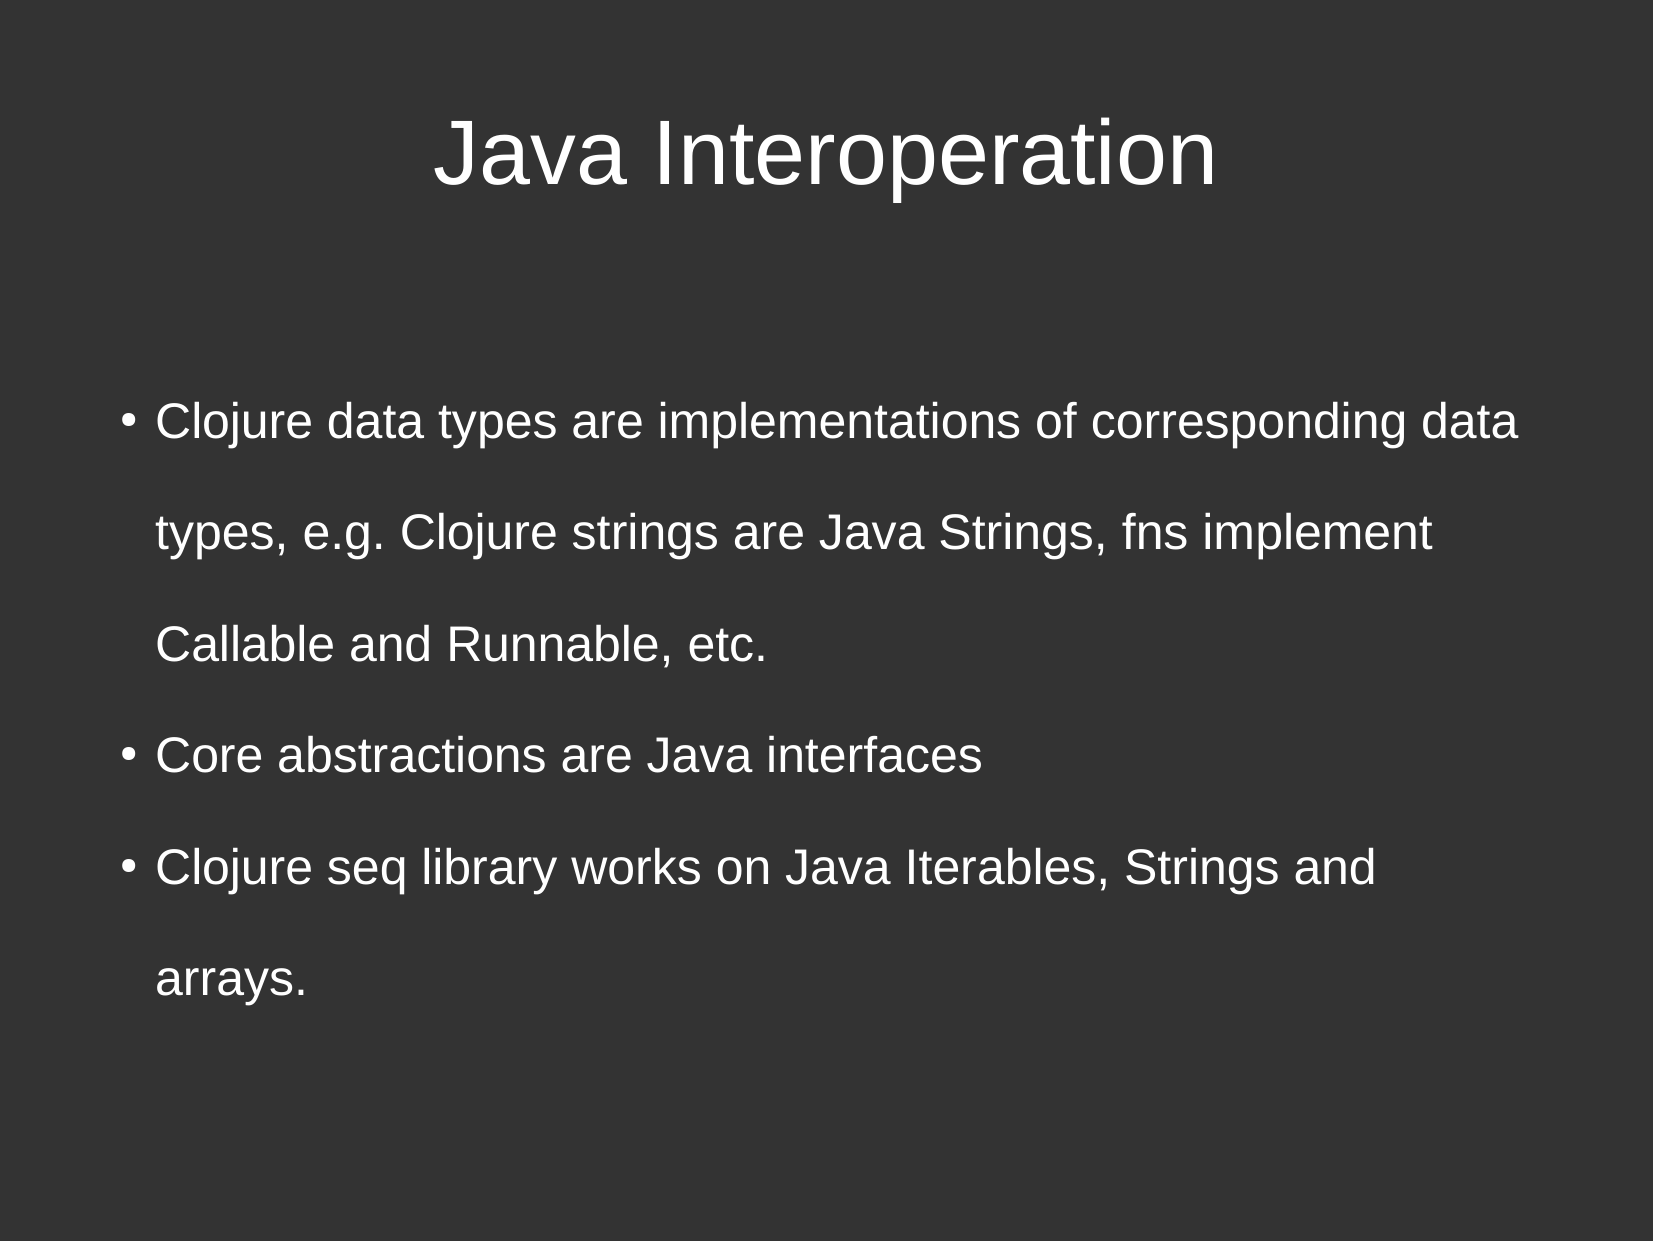

# Java Interoperation
Clojure data types are implementations of corresponding data types, e.g. Clojure strings are Java Strings, fns implement Callable and Runnable, etc.
Core abstractions are Java interfaces
Clojure seq library works on Java Iterables, Strings and arrays.